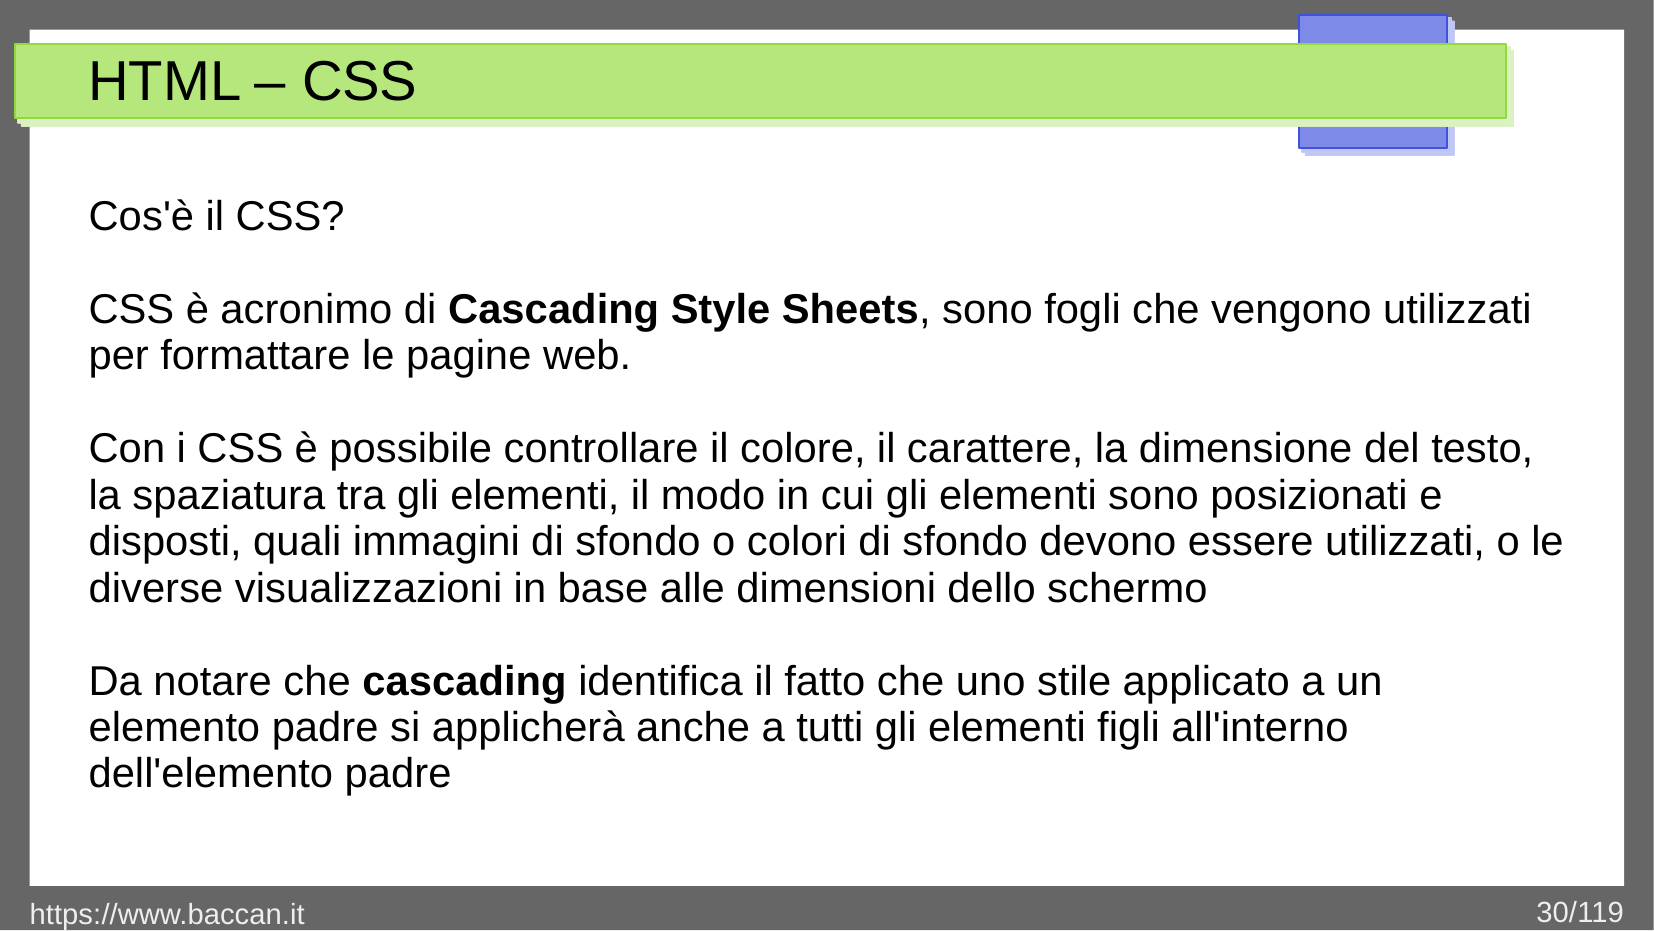

# HTML – CSS
Cos'è il CSS?
CSS è acronimo di Cascading Style Sheets, sono fogli che vengono utilizzati per formattare le pagine web.
Con i CSS è possibile controllare il colore, il carattere, la dimensione del testo, la spaziatura tra gli elementi, il modo in cui gli elementi sono posizionati e disposti, quali immagini di sfondo o colori di sfondo devono essere utilizzati, o le diverse visualizzazioni in base alle dimensioni dello schermo
Da notare che cascading identifica il fatto che uno stile applicato a un elemento padre si applicherà anche a tutti gli elementi figli all'interno dell'elemento padre
30
https://www.baccan.it